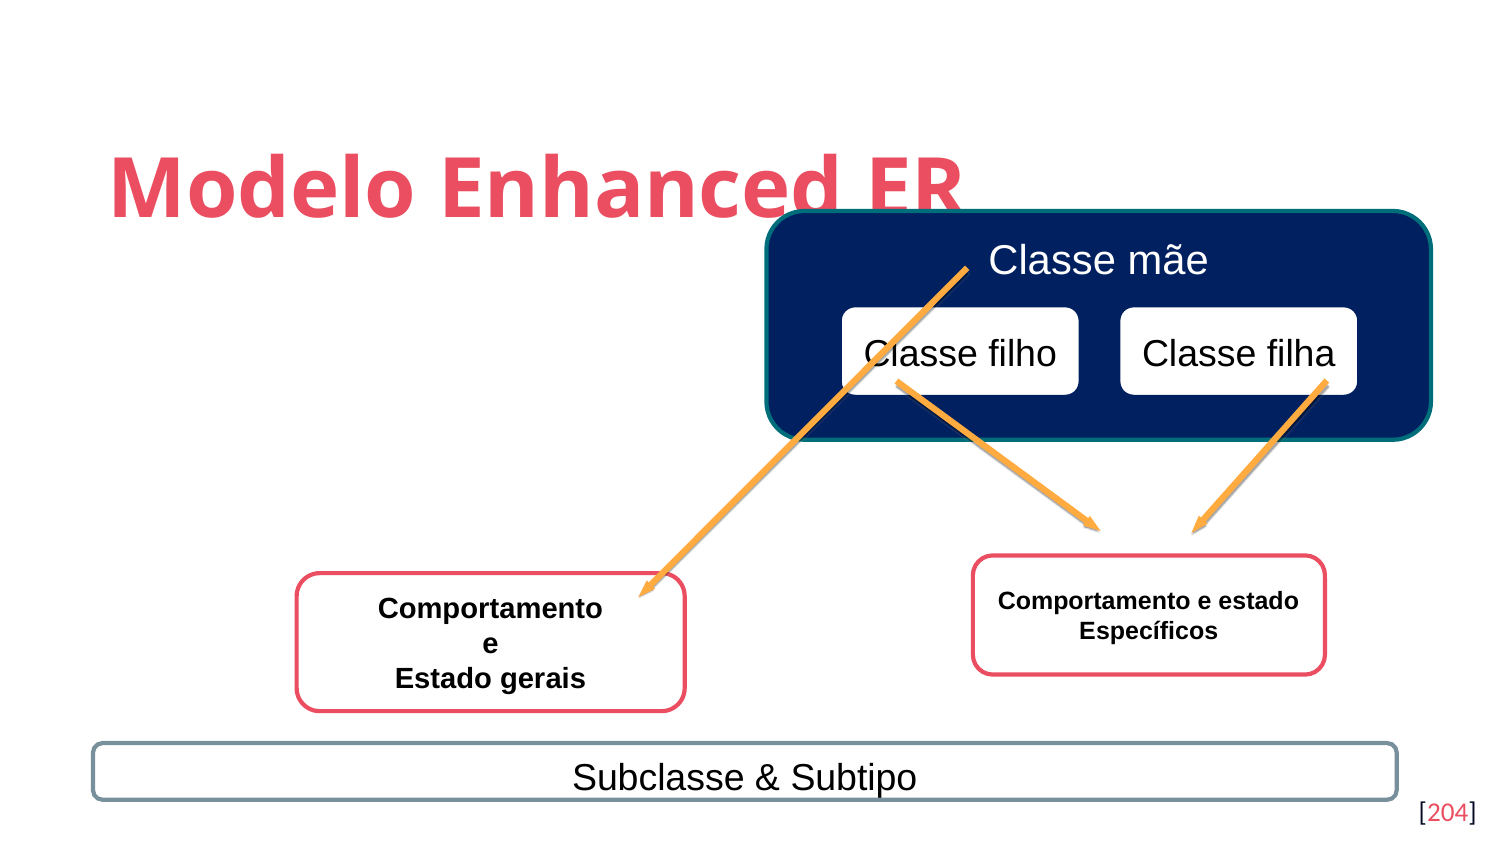

Modelo Enhanced ER
Classe mãe
Classe filho
Classe filha
Comportamento e estado
Específicos
Comportamento
e
Estado gerais
Subclasse & Subtipo